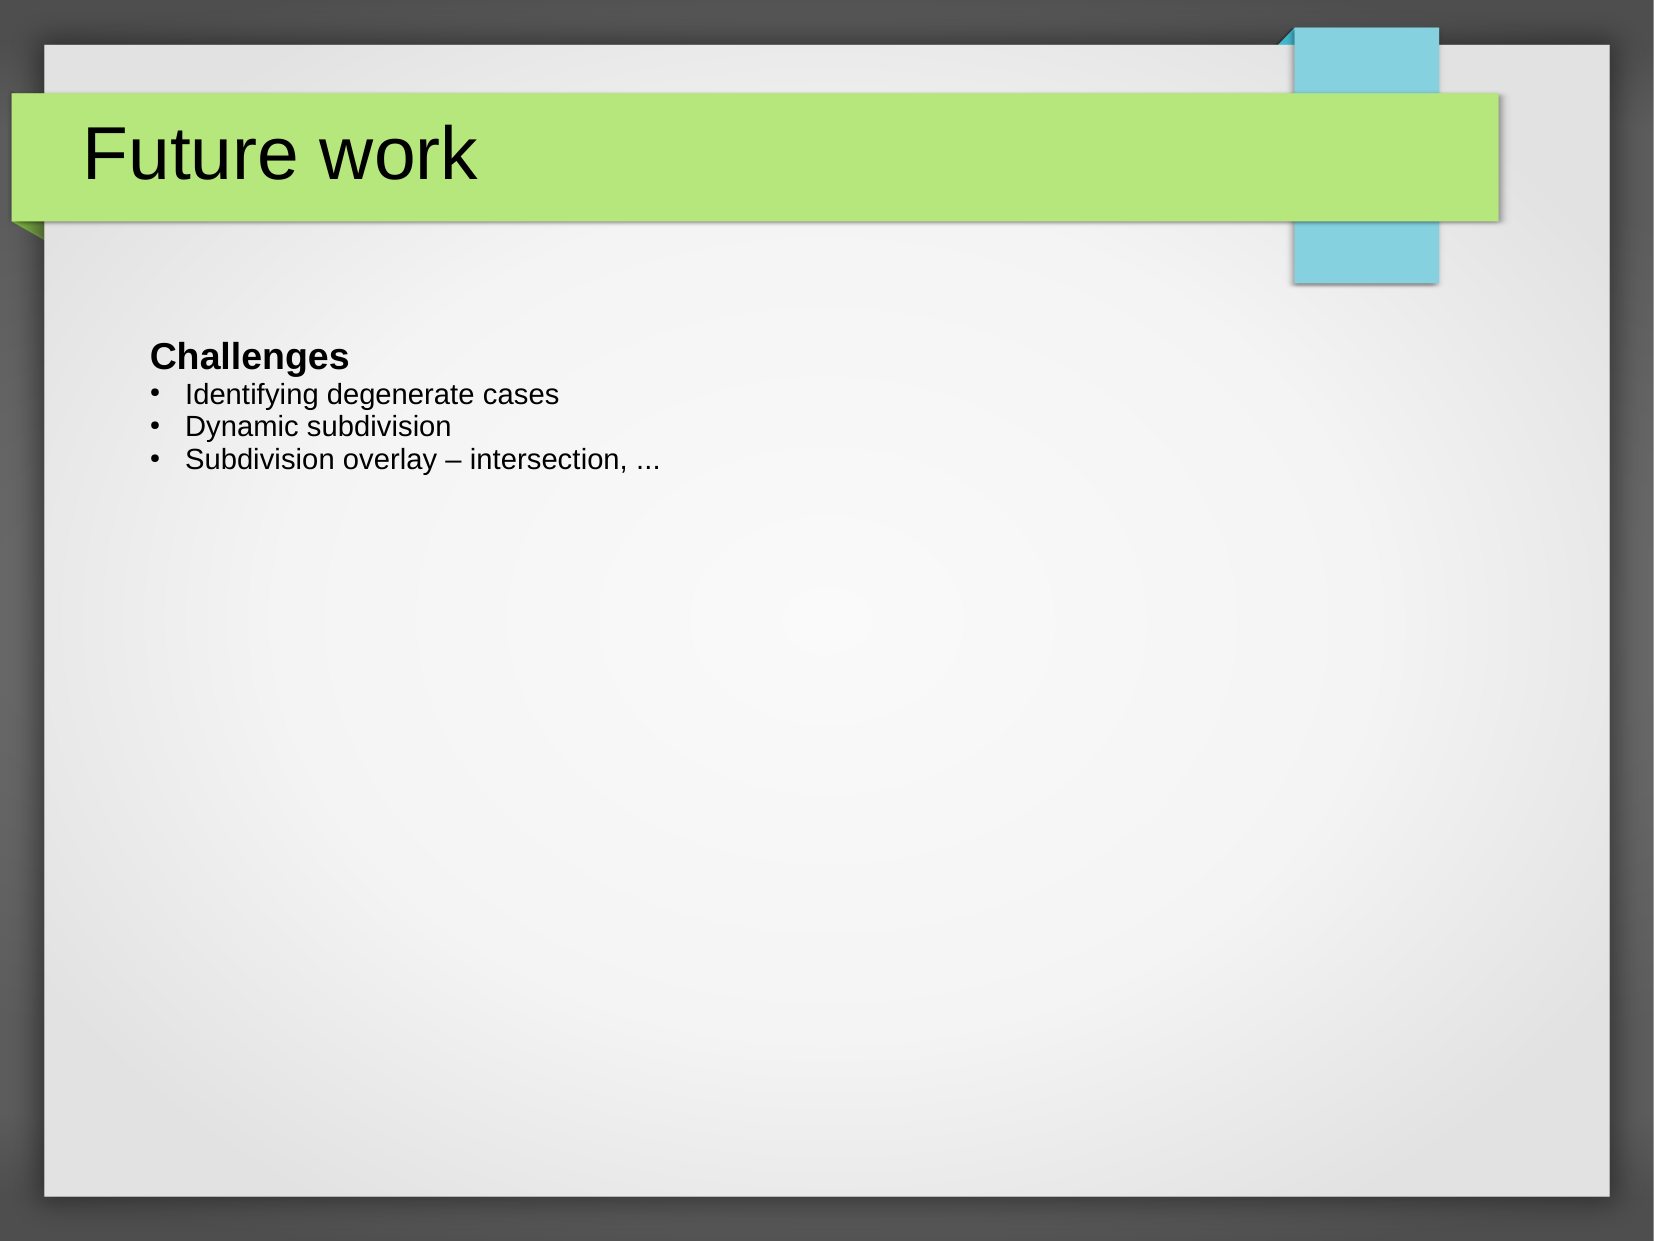

# Future work
Challenges
Identifying degenerate cases
Dynamic subdivision
Subdivision overlay – intersection, ...